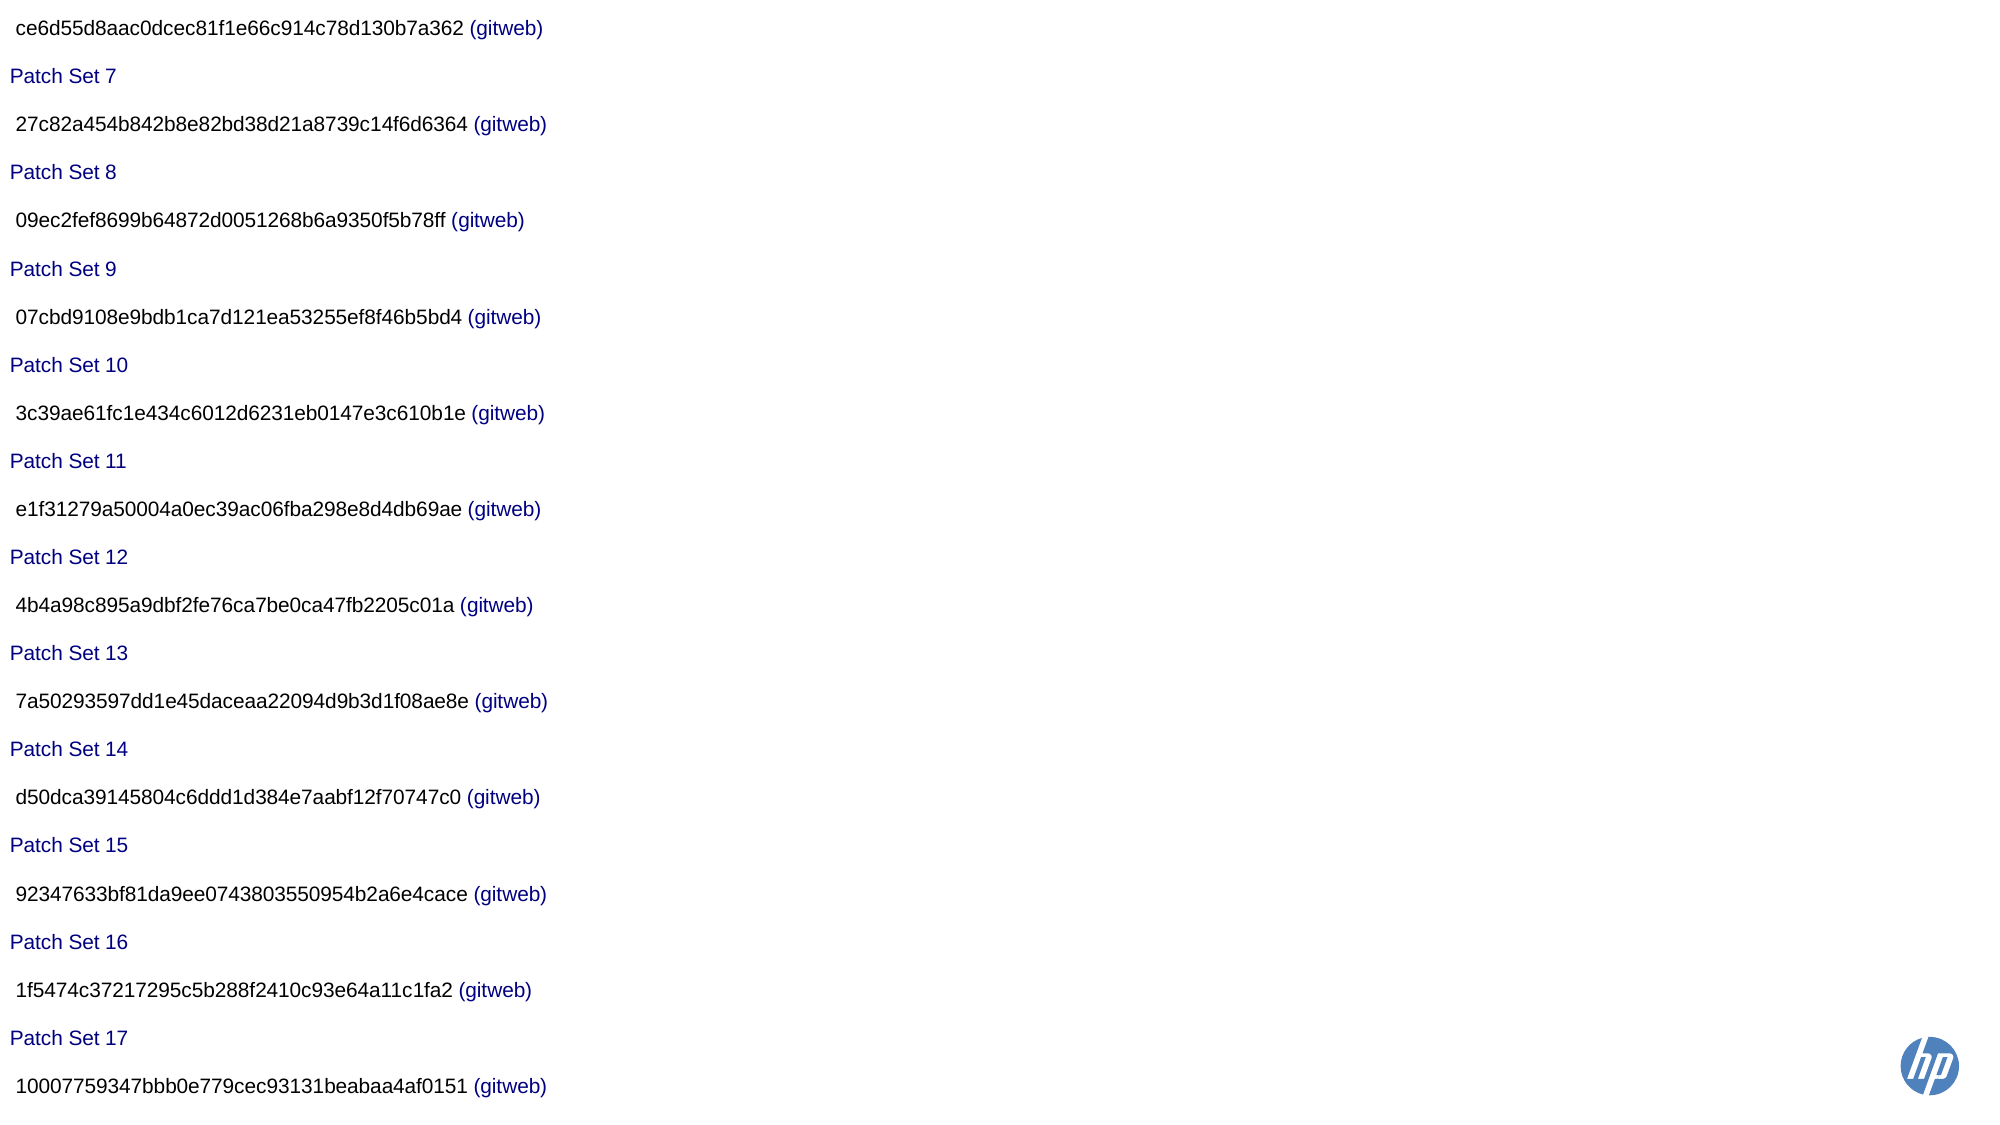

Reference Version:
Patch Set 1
 85ecbdd47826e24c427f8e038ed90efb4099ff2f (gitweb)
Patch Set 2
 55397acd139f947688b9df78cd915272a7a874e9 (gitweb)
Patch Set 3
 662128d2ef6a964630e5ea24e5a2977d3f75b725 (gitweb)
Patch Set 4
 c622ba1133f1f160e38f4e725719f711dbaffb85 (gitweb)
Patch Set 5
 1c0b289711452c289f6e6193dc30c45cf058faef (gitweb)
Patch Set 6
 ce6d55d8aac0dcec81f1e66c914c78d130b7a362 (gitweb)
Patch Set 7
 27c82a454b842b8e82bd38d21a8739c14f6d6364 (gitweb)
Patch Set 8
 09ec2fef8699b64872d0051268b6a9350f5b78ff (gitweb)
Patch Set 9
 07cbd9108e9bdb1ca7d121ea53255ef8f46b5bd4 (gitweb)
Patch Set 10
 3c39ae61fc1e434c6012d6231eb0147e3c610b1e (gitweb)
Patch Set 11
 e1f31279a50004a0ec39ac06fba298e8d4db69ae (gitweb)
Patch Set 12
 4b4a98c895a9dbf2fe76ca7be0ca47fb2205c01a (gitweb)
Patch Set 13
 7a50293597dd1e45daceaa22094d9b3d1f08ae8e (gitweb)
Patch Set 14
 d50dca39145804c6ddd1d384e7aabf12f70747c0 (gitweb)
Patch Set 15
 92347633bf81da9ee0743803550954b2a6e4cace (gitweb)
Patch Set 16
 1f5474c37217295c5b288f2410c93e64a11c1fa2 (gitweb)
Patch Set 17
 10007759347bbb0e779cec93131beabaa4af0151 (gitweb)
Patch Set 18
 36e6a9d489efc05c14e570931e5a890114fab27a (gitweb)
Patch Set 19
 9bf6f8c34cd66fe851ff55eecf5fb27f59a8f754 (gitweb)
Patch Set 20
 ab02df25067c37688d9f14db8e540e57ce1918b5 (gitweb)
Patch Set 21
 dc6bd9543898b448408f95c77f82b098bd45b5d1 (gitweb)
Patch Set 22
 64800e62de5e0f9b2dddc3a77bd1bb4a35fa4940 (gitweb)
Patch Set 23
 b7179b36ce083b6d6d733901233b212d052839e0 (gitweb)
Patch Set 24
 4e42b19f5b71d2c9f64481131e5377f25eaa72e4 (gitweb)
Patch Set 25
 e18b9a633fcc95a084f13c43694e8464198e08a7 (gitweb)
Patch Set 26
 baf392f63fb356d59f20e633216cbc6dc549dfff (gitweb)
Patch Set 27
 3a9411af77cfd2710cffd007c6b3412faf70fcba (gitweb)
Patch Set 28
 584604aeb2d25947d62324faf0b5cafc77ec416a (gitweb)
Patch Set 29
 8f498b481bccaa3029ac0604511d2dc87b047b8f (gitweb)
Patch Set 30
 003fe8c09713c231eb166e15186e2f25e652fef6 (gitweb)
Patch Set 31
 7df45be07dce2d6931a53a82e84081afec041aca (gitweb)
Patch Set 32
 03cd63a2810c4207a8d406cf5d01e1587d2e14db (gitweb)
Patch Set 33
 14a6cf3b4beee82d53206f2d95c5a4a4aba90e88 (gitweb)
Patch Set 34
 14bf7f2bb9886ad97c321567911d4bb86b59b8d3 (gitweb)
Patch Set 35
 b4ed92c9806d2163f85998c42f948eb4343bd61a (gitweb)
Patch Set 36
 b0eaf3f462bd13fb2b042654deee1ef2929a4da4 (gitweb)
Patch Set 37
 4b97e1215816918f43908e717609f5b625329934 (gitweb)
Patch Set 38
 3c4d80351e4b794b8bce4db97ddb7a49e2503bfc (gitweb)
Patch Set 39
 18a8792285552d8b6ef88e1c493646ab57cd5549 (gitweb)
Patch Set 40
 4c3ad9676eae44f58ee00547e53b469530a01758 (gitweb)
Patch Set 41
 14a4102042608f888185ab03305c7de37ba721db (gitweb)
Patch Set 42
 ff303133e28dc4a0dd6897283a057fd6bf299932 (gitweb)
Patch Set 43
 fede8baa5c1fa8cd93b601c8276f8566deb3f309 (gitweb)
Patch Set 44
 4abf90d6d0e769a480895158748158f5df1eb044 (gitweb)
Patch Set 45
 504c3841ff1abd280760720d5f9b4228abec99a0 (gitweb)
Patch Set 46
 29b21d381b9fbbc076e470ef3ee5d16324c8e755 (gitweb)
Patch Set 47
 26fa25b1fb33556f00c810387eb18b815b615684 (gitweb)
Patch Set 48
 7f84828bcb7689f6a25a50636b3a28f9a8c64413 (gitweb)
Patch Set 49
 1bd892d373d924c73c3b3185be4f5a8e7831a976 (gitweb)
Patch Set 50
 179b4fcabf221158254ac52caa9fb5aac098c036 (gitweb)
Patch Set 51
 b3e8d30935880665aa689c61ee55aa78738bee70 (gitweb)
Patch Set 52
 4e4497a82671baea6300d4e475052f850d3d2896 (gitweb)
Patch Set 53
 43732d210ec9830a9aba45c98332051a85383cee (gitweb)
Author
wanghao<wanghao749@huawei.com>Mar 30, 2014 9:51 PM
Committer
scottda<scott.dangelo@hp.com>Jul 30, 2015 5:38 PM
Parent(s)
c58093b2742bdd771516a580e074e2ef679d9f7c
Merge "Proposes Implements RequestSpec object"
Download
checkoutpullcherry-pickpatchAnonymous HTTPSSHHTTPgit fetch https://review.openstack.org/openstack/nova-specs refs/changes/48/84048/53 && git checkout FETCH_HEAD
File Path
Comments
Size
Diff
Reviewed
Commit Message
2 comments
Side-by-Side
Unified
A
specs/liberty/approved/add-force-detach-to-nova.rst
150 lines
Side-by-Side
Unified
+150, -0
All Side-by-Side
All Unified
Comments
Expand RecentExpand AllCollapse All
wanghao
Uploaded patch set 2.
Mar 31, 2014
huangtianhua
Patch Set 2: I would prefer that you didn't merge this
Mar 31, 2014
huangtianhua
Patch Set 1: (3 inline comments)
Mar 31, 2014
Russell Bryant
Patch Set 2: Do not merge We're not quite ready to open up spec reviews …
Mar 31, 2014
Russell Bryant
Patch Set 2: No score
Mar 31, 2014
Dan Smith
Patch Set 2: I would prefer that you didn't merge this (6 inline …
Mar 31, 2014
wanghao
Patch Set 2: (6 inline comments) to Dan Smith: Thank you very much, I …
Mar 31, 2014
wanghao
Uploaded patch set 3.
Mar 31, 2014
wanghao
Uploaded patch set 4.
Mar 31, 2014
wanghao
Uploaded patch set 5.
Mar 31, 2014
wanghao
Uploaded patch set 6.
Apr 1, 2014
wanghao
Uploaded patch set 7.
Apr 1, 2014
wanghao
Uploaded patch set 8.
Apr 1, 2014
John Garbutt
Patch Set 8: I would prefer that you didn't merge this (14 inline …
Apr 1, 2014
Dan Smith
Patch Set 8: (1 inline comment)
Apr 1, 2014
wanghao
Patch Set 8: (11 inline comments)
Apr 1, 2014
wanghao
Uploaded patch set 9.
Apr 3, 2014
wanghao
Uploaded patch set 10.
Apr 3, 2014
liusheng
Patch Set 10: Looks good to me, but someone else must approve
Apr 4, 2014
huangtianhua
Patch Set 10: I would prefer that you didn't merge this (3 inline …
Apr 4, 2014
Dan Smith
Patch Set 10: I would prefer that you didn't merge this (3 inline …
Apr 4, 2014
wanghao
Patch Set 10: (6 inline comments)
Apr 8, 2014
wanghao
Uploaded patch set 11.
Apr 8, 2014
ling-yun
Patch Set 11: Looks good to me, but someone else must approve
Apr 8, 2014
huangtianhua
Patch Set 11: Looks good to me, but someone else must approve
Apr 8, 2014
Ken'ichi Ohmichi
Patch Set 11: I would prefer that you didn't merge this (5 inline …
Apr 8, 2014
Phil Day
Patch Set 11: I would prefer that you didn't merge this (5 inline …
Apr 8, 2014
wanghao
Patch Set 11: (10 inline comments)
Apr 9, 2014
wanghao
Uploaded patch set 12.
Apr 9, 2014
Daniel Berrange
Patch Set 12: I would prefer that you didn't merge this (1 inline …
Apr 9, 2014
wanghao
Patch Set 12: (1 inline comment)
Apr 9, 2014
wanghao
Uploaded patch set 13.
Apr 9, 2014
Phil Day
Patch Set 13: Looks good to me, but someone else must approve
Apr 9, 2014
Ken'ichi Ohmichi
Patch Set 11: (1 inline comment)
Apr 9, 2014
wanghao
Uploaded patch set 14.
Apr 9, 2014
wanghao
Uploaded patch set 15.
Apr 9, 2014
wanghao
Uploaded patch set 16.
Apr 9, 2014
wanghao
Uploaded patch set 17.
Apr 9, 2014
wanghao
Uploaded patch set 18.
Apr 9, 2014
wanghao
Uploaded patch set 19.
Apr 9, 2014
wanghao
Uploaded patch set 20.
Apr 9, 2014
Trivial Rebase
Patch Set 20: New patchset patch-id matches previous patchset, but …
Apr 9, 2014
wanghao
Uploaded patch set 21.
Apr 9, 2014
Trivial Rebase
Patch Set 21: New patchset patch-id matches previous patchset, but …
Apr 9, 2014
wanghao
Uploaded patch set 22.
Apr 9, 2014
Trivial Rebase
Patch Set 22: New patchset patch-id matches previous patchset, but …
Apr 9, 2014
huangtianhua
Patch Set 22: Looks good to me, but someone else must approve
Apr 9, 2014
John Garbutt
Patch Set 22: (3 inline comments) Many thanks for the hard work on this, …
Apr 11, 2014
John Garbutt
Patch Set 22: I would prefer that you didn't merge this
Apr 11, 2014
wanghao
Patch Set 22: (3 inline comments)
Apr 13, 2014
wanghao
Uploaded patch set 23.
Apr 13, 2014
ling-yun
Patch Set 23: Looks good to me, but someone else must approve
Apr 17, 2014
Ken'ichi Ohmichi
Patch Set 23: I would prefer that you didn't merge this (6 inline …
Apr 22, 2014
wanghao
Patch Set 23: (3 inline comments)
Apr 23, 2014
Ken'ichi Ohmichi
Patch Set 23: (1 inline comment)
Apr 23, 2014
wanghao
Patch Set 23: (1 inline comment)
Apr 23, 2014
wanghao
Patch Set 23: (3 inline comments)
Apr 23, 2014
wanghao
Uploaded patch set 24.
Apr 23, 2014
wanghao
Uploaded patch set 25.
Apr 23, 2014
Trivial Rebase
Patch Set 25: New patchset patch-id matches previous patchset, but …
Apr 23, 2014
wanghao
Uploaded patch set 26.
Apr 23, 2014
Trivial Rebase
Patch Set 26: New patchset patch-id matches previous patchset, but …
Apr 23, 2014
wanghao
Uploaded patch set 27.
Apr 23, 2014
wanghao
Uploaded patch set 28.
Apr 23, 2014
Trivial Rebase
Patch Set 28: New patchset patch-id matches previous patchset, but …
Apr 23, 2014
Ken'ichi Ohmichi
Patch Set 28: I would prefer that you didn't merge this (6 inline …
Apr 23, 2014
wanghao
Patch Set 28: (6 inline comments)
Apr 23, 2014
wanghao
Uploaded patch set 29.
Apr 23, 2014
Ken'ichi Ohmichi
Patch Set 29: Looks good to me, but someone else must approve LGTM, …
Apr 23, 2014
John Garbutt
Patch Set 29: Code-Review+2 (4 comments) Many thanks, its much easier to …
Apr 28, 2014
liusheng
Patch Set 29: Code-Review+1 ++
Apr 28, 2014
huangtianhua
Patch Set 29: Code-Review+1
Apr 28, 2014
wanghao
Patch Set 29: (4 comments)
Apr 28, 2014
Phil Day
Patch Set 29: Code-Review+1
May 2, 2014
wanghao
Uploaded patch set 30.
May 3, 2014
wanghao
Uploaded patch set 31.
May 3, 2014
John Garbutt
Patch Set 31: Code-Review-1 (3 comments) Sorry, I forgot before, we need …
May 7, 2014
wanghao
Patch Set 31: (1 comment)
May 7, 2014
wanghao
Uploaded patch set 32.
May 7, 2014
Phil Day
Patch Set 32: Code-Review+1
May 9, 2014
Joe Gordon
Patch Set 32: Code-Review-1 (4 comments) Can you clarify the problem …
May 9, 2014
wanghao
Patch Set 32: (3 comments)
May 10, 2014
Nikola Dipanov
Patch Set 32: Code-Review-1 (1 comment)
May 21, 2014
John Garbutt
Patch Set 32: Code-Review-2 So there seems to be agreement we should fix …
May 21, 2014
John Garbutt
Abandoned This spec looks to be abandoned, so I am marking this as …
Jun 25, 2014
John Garbutt
Restored
May 20 2:50 PM
John Garbutt
Patch Set 32: Code-Review-1 please resubmit for liberty
May 20 2:50 PM
wanghao
Uploaded patch set 33.
May 20 9:18 PM
wanghao
Patch Set 33: Resubmit for liberty
May 20 9:18 PM
wanghao
Uploaded patch set 34.
May 21 12:37 AM
wanghao
Uploaded patch set 35.
May 21 12:54 AM
wanghao
Uploaded patch set 36.
May 21 1:12 AM
wanghao
Uploaded patch set 37.
May 21 2:01 AM
wanghao
Uploaded patch set 38.
May 21 2:32 AM
wanghao
Uploaded patch set 39.
May 21 2:45 AM
Paul Murray
Patch Set 39: Code-Review-1 (2 comments) I do support this spec, but …
May 21 10:45 AM
wanghao
Patch Set 39: Hi Paul, I agree with you to update the use case in this …
May 21 8:40 PM
wanghao
Uploaded patch set 40.
May 22 3:23 AM
wanghao
Uploaded patch set 41.
May 26 12:25 AM
wanghao
Uploaded patch set 42.
May 26 12:38 AM
Matthew Gilliard
Patch Set 42: Code-Review-1 Please add "APIImpact" to the commit so that …
May 26 7:00 AM
wanghao
Patch Set 42: @Matthew, Sure, have done.
May 26 8:07 PM
wanghao
Uploaded patch set 43.
May 26 8:09 PM
Andrea Rosa
Patch Set 43: Code-Review-1 (2 comments) Thanks for the spec. I added a …
May 27 2:44 AM
wanghao
Patch Set 43: (2 comments) @Andrea: Sure, I will update it soon.
May 27 3:01 AM
wanghao
Uploaded patch set 44.
May 27 3:08 AM
jichenjc
Patch Set 44: (5 comments)
May 28 10:13 AM
Andrea Rosa
Patch Set 44: (1 comment) I have a question about the notification, can …
May 29 4:25 AM
Scott DAngelo
Patch Set 44: (3 comments)
Jun 3 4:22 PM
Andrea Rosa
Patch Set 44: (1 comment)
Jun 4 3:41 AM
John Garbutt
Patch Set 44: Code-Review-1 (5 comments) This seems almost ready to …
Jun 8 11:12 AM
wanghao
Patch Set 44: (6 comments)
Jun 9 12:28 AM
wanghao
Uploaded patch set 45.
Jun 9 12:29 AM
Andrea Rosa
Uploaded patch set 46.
Jun 9 4:36 AM
Paul Murray
Patch Set 46: Code-Review+1 (1 comment) One nit but otherwise good to go …
Jun 10 7:38 PM
Andrea Rosa
Patch Set 46: (1 comment)
Jun 11 3:42 AM
Andrea Rosa
Uploaded patch set 47.
Jun 11 3:42 AM
Matthew Gilliard
Patch Set 47: (3 comments) Couple of nits inline, and a question.
Jun 11 3:59 AM
Andrea Rosa
Patch Set 47: (3 comments) @Matthew I replied to your comments.
Jun 11 4:49 AM
Andrea Rosa
Uploaded patch set 48.
Jun 11 4:50 AM
Matthew Gilliard
Patch Set 48: Code-Review+1 Thanks for explaining
Jun 11 4:51 AM
John Garbutt
Patch Set 44: (3 comments)
Jun 12 7:05 AM
John Garbutt
Patch Set 48: Code-Review+2 Nice job, thanks for pushing on this one.
Jun 12 7:08 AM
Scott DAngelo
Patch Set 44: (1 comment)
Jun 12 8:28 AM
Nikola Dipanov
Patch Set 48: Code-Review-1 (4 comments) -1 as this is just adding …
Jun 12 10:29 AM
Joe Gordon
Patch Set 48: Code-Review-1 (2 comments) Nikola makes some good points. …
Jun 15 1:42 AM
wanghao
Patch Set 48: (2 comments)
Jun 15 4:36 AM
Andrea Rosa
Patch Set 48: (4 comments) Thanks for the reviews. I replied to the …
Jun 15 4:40 AM
Scott DAngelo
Patch Set 48: (3 comments) I agree that it is important to improve the …
Jun 15 9:17 AM
Paul Murray
Patch Set 48: (2 comments) Hi All, I talked to Nikola in IRC about …
Jun 15 9:35 AM
Nikola Dipanov
Patch Set 48: (3 comments) A suggestion inline on how to make this …
Jun 15 3:43 PM
Scott DAngelo
Patch Set 48: (1 comment) I agree that this situation is a great example …
Jun 15 4:06 PM
Joe Gordon
Patch Set 48: I would rather priorize fixing the nova/cinder integration …
Jun 16 2:08 AM
Joe Gordon
Patch Set 48: I would rather prioritize fixing the nova/cinder …
Jun 16 2:09 AM
wanghao
Patch Set 48: I fell it's not conflict between nova/cinder integration …
Jun 16 3:09 AM
Nikola Dipanov
Patch Set 48: wanghao - well we should really try to design this …
Jun 17 7:27 AM
Duncan Thomas
Patch Set 48: Code-Review+1 (1 comment) Reply to Nikola inline.
Jun 17 7:37 AM
Nikola Dipanov
Patch Set 48: (1 comment) Back at Duncan - also inline
Jun 17 9:50 AM
John Garbutt
Patch Set 48: To be clear, we are currently forcing our users to manually …
Jun 22 6:03 AM
Nikola Dipanov
Patch Set 48: -Code-Review Removing my -1. I have lost all hope that …
Jun 22 6:36 AM
Andrea Rosa
Patch Set 48: We can probably find a solution which doesn't require to …
Jun 22 8:03 AM
Duncan Thomas
Patch Set 48: -Code-Review @Andrea Rosa That actually sounds like a …
Jun 22 9:07 AM
wanghao
Patch Set 48: @Andrea, Duncan, There are some points need to be clarity …
Jun 22 8:55 PM
Andrea Rosa
Patch Set 48: @wanghao the idea is to change the code to allow nova to …
Jun 23 2:06 AM
wanghao
Patch Set 48: @Andrea, Thanks for clarification. I feel good with your …
Jun 24 12:35 AM
Nikola Dipanov
Patch Set 48: FWIW - this is exactly what I've been saying all along in …
Jun 24 4:32 AM
Walter A. Boring IV (hemna)
Patch Set 48: Code-Review-1 (2 comments)
Jun 24 10:38 AM
Jay Pipes
Patch Set 48: Code-Review-1 I am a really strong -1 on this proposal. …
Jun 24 1:37 PM
Matt Riedemann
Patch Set 48: (5 comments)
Jun 25 11:50 AM
Jay Pipes
Patch Set 48: (1 comment)
Jun 25 11:53 AM
wanghao
Patch Set 48: (2 comments) Update this spec according folks'comments and …
Jun 28 9:43 PM
wanghao
Uploaded patch set 49.
Jun 28 10:22 PM
ijw-ubuntu
Patch Set 49: Code-Review-1 (3 comments)
Jun 28 10:38 PM
wanghao
Uploaded patch set 50.
Jun 29 12:57 AM
wanghao
Uploaded patch set 51.
Jun 29 1:00 AM
wanghao
Patch Set 49: (3 comments)
Jun 29 1:01 AM
Andrea Rosa
Patch Set 51: I am a bit lost here. My understanding is that: we agree …
Jul 13 10:14 AM
John Garbutt
Patch Set 51: This seems to have got lost in the gaps. I think we are …
Jul 15 7:19 AM
John Garbutt
Patch Set 51: Code-Review-2 So I should vote on this, I think the …
Jul 15 7:20 AM
wanghao
Patch Set 51: @John, I'm glad that we can have consensus to solve this …
Jul 15 7:00 PM
wanghao
Patch Set 51: @Andrea, I think the bug like is correct, but looks like …
Jul 15 7:06 PM
wanghao
Abandoned There is a consensus that we don't need a spec but a bug fix to …
Jul 15 7:08 PM
John Garbutt
Restored
Jul 24 10:40 AM
Mike Perez
Patch Set 48: Does anyone here have the bug people keep talking about? I …
Jul 24 10:40 AM
Mike Perez
Patch Set 48: found it https://bugs.launchpad.net/nova/+bug/1449221
Jul 24 10:48 AM
Scott DAngelo
Uploaded patch set 52.
Jul 30 3:52 PM
Jay Pipes
Patch Set 52: Code-Review+1 (1 comment) Left a note you might want to …
Jul 30 5:31 PM
Scott DAngelo
Uploaded patch set 53.
Jul 30 5:39 PM
Scott DAngelo
Patch Set 52: (1 comment)
Jul 30 5:40 PM
Jay Pipes
Patch Set 53: Code-Review+1 John, this is something that has a very high …
Aug 1 9:42 AM
John Garbutt
Patch Set 53: Jay, I am (more than) happy for this work to go ahead. If …
Aug 6 4:45 AM
Matt Riedemann
Patch Set 53: (1 comment)
Aug 6 9:19 AM
wanghao
Patch Set 53: (1 comment) @Jay and John, As we discussed before, it's …
Aug 6 9:52 AM
wanghao
Aug 6 9:57 AM
Abandoned
As we discussed before, it's not affecting Rest API and we could abandon this spec. Code is reviewing now(https://review.openstack.org/#/c/184537/), so we may merge it soon. This spec will be abandoned. Of course, if there is still something that requires more discussion, it can be restored again.